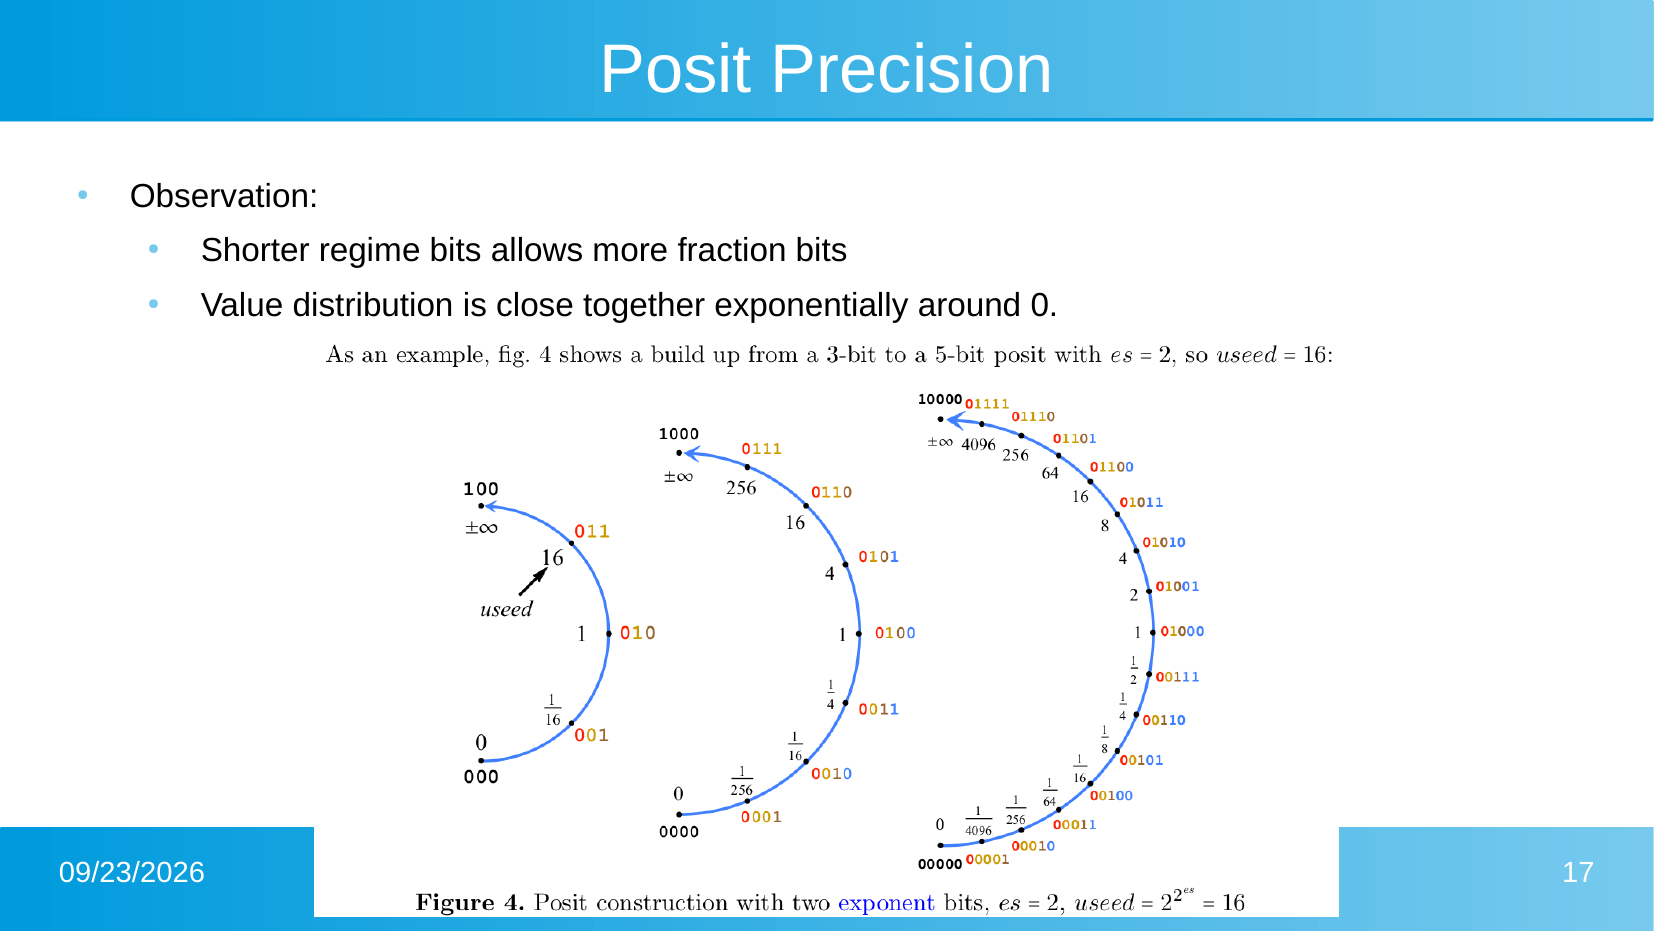

# Posit Precision
Observation:
Shorter regime bits allows more fraction bits
Value distribution is close together exponentially around 0.
17